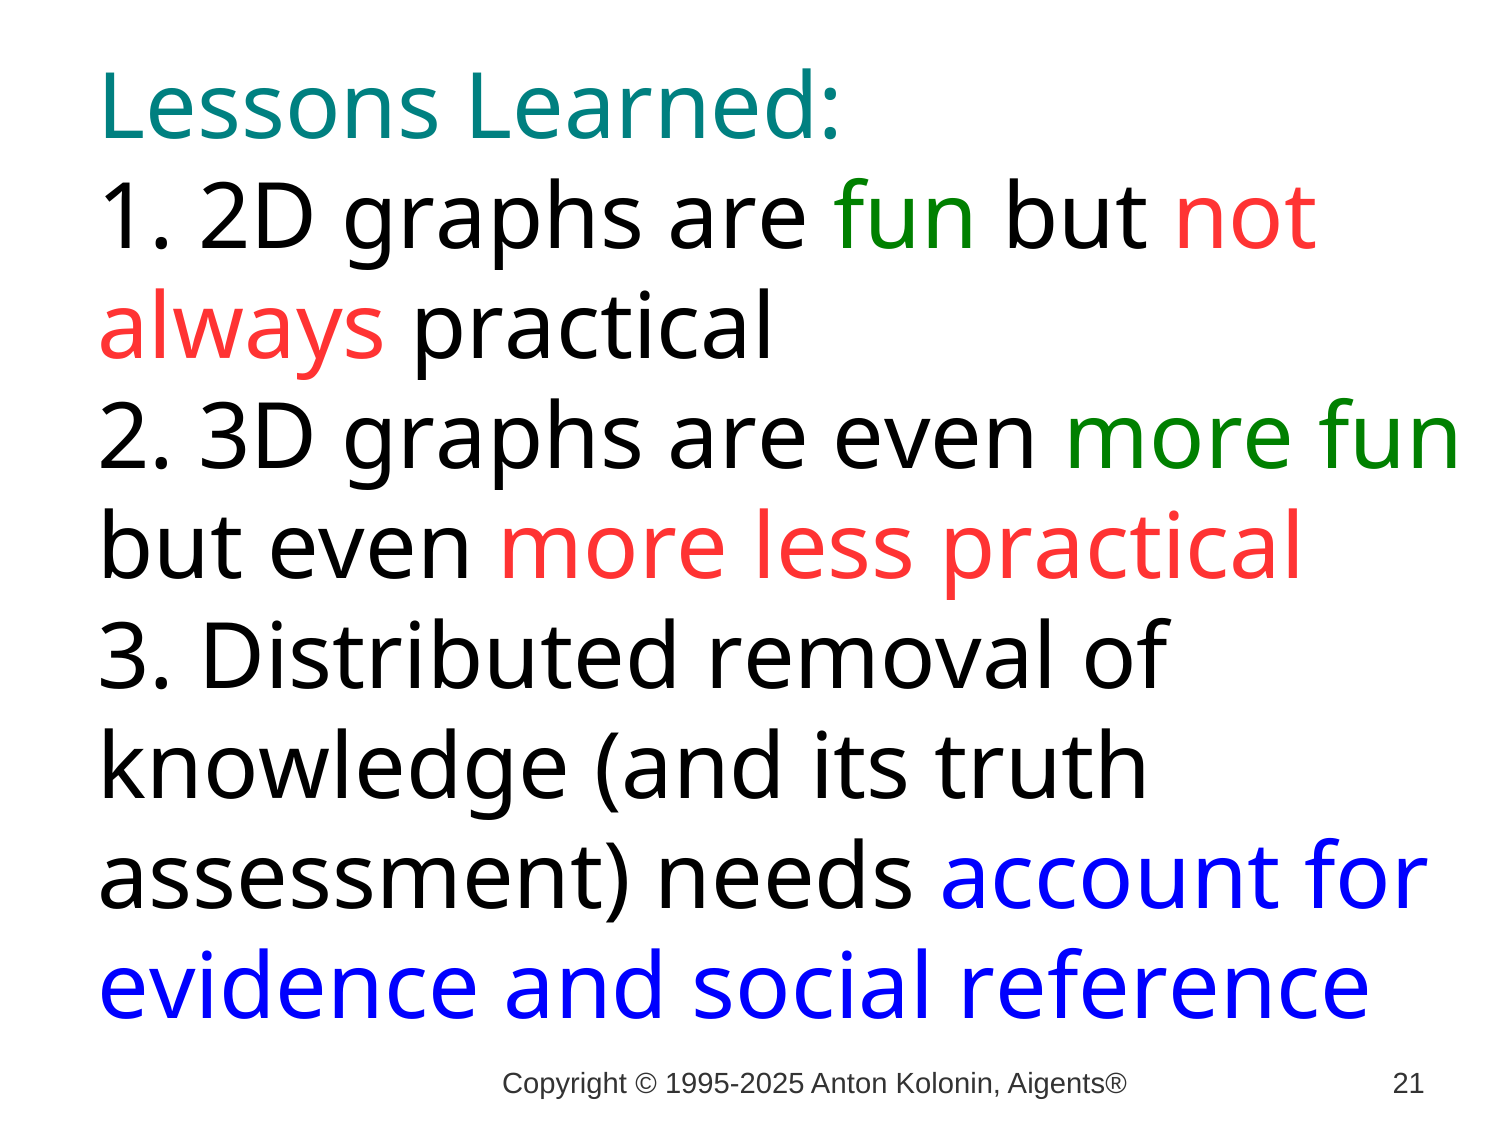

Lessons Learned:
1. 2D graphs are fun but not always practical
2. 3D graphs are even more fun but even more less practical
3. Distributed removal of knowledge (and its truth assessment) needs account for evidence and social reference
Copyright © 1995-2025 Anton Kolonin, Aigents®
21